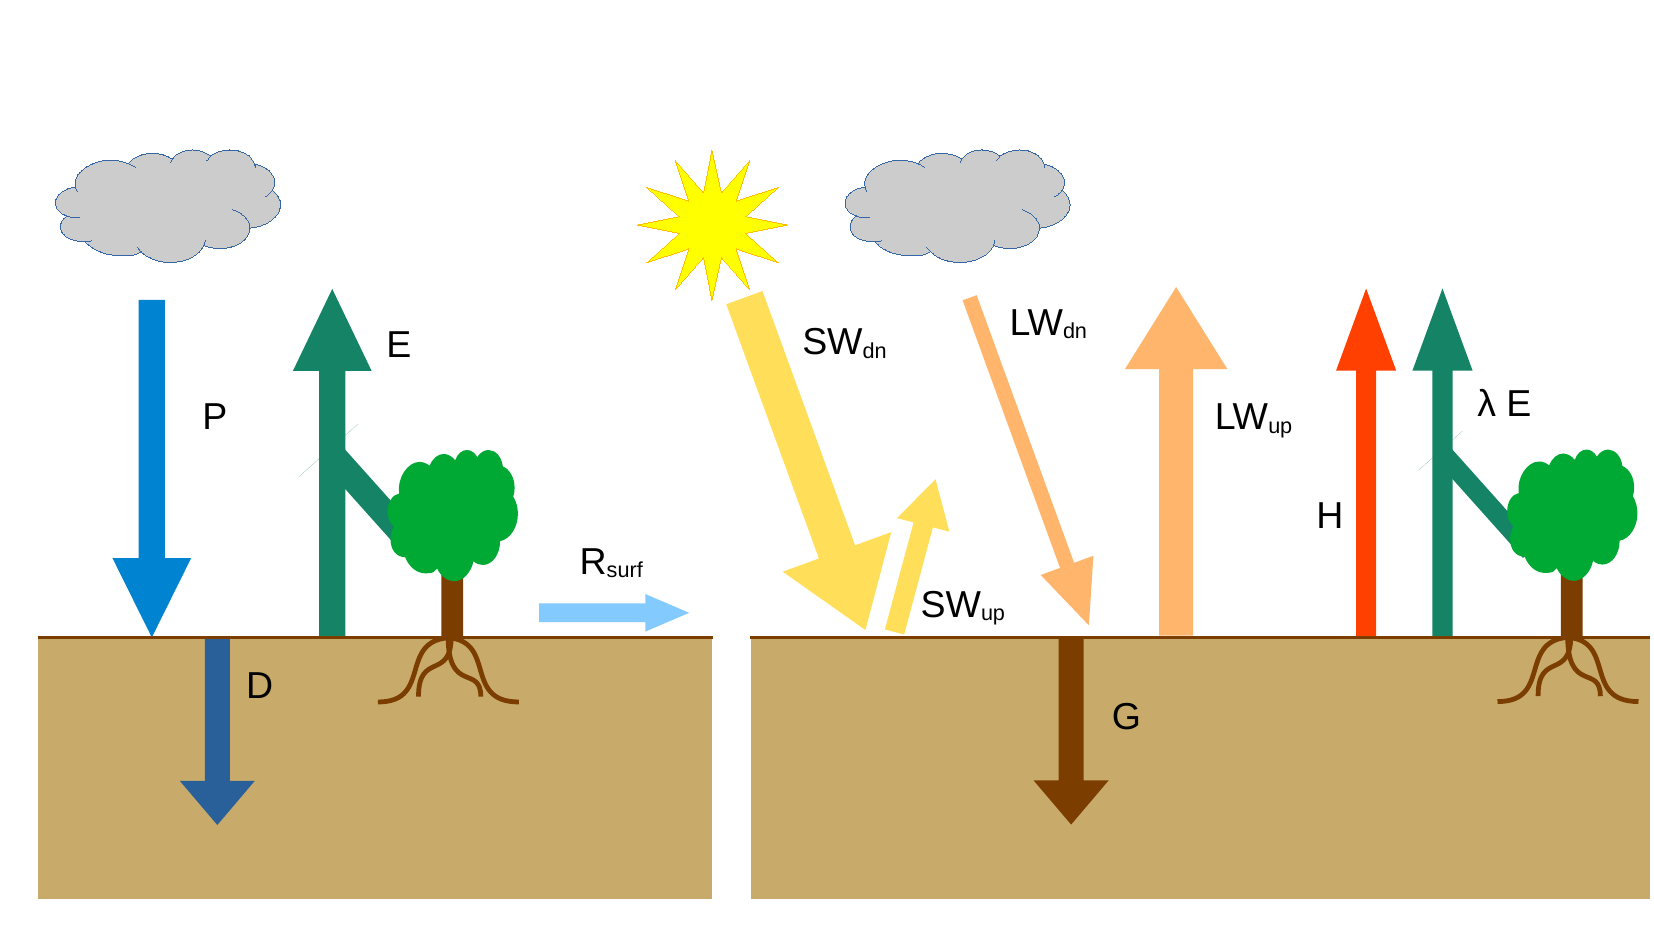

LWdn
SWdn
E
λ E
P
LWup
H
Rsurf
SWup
D
G